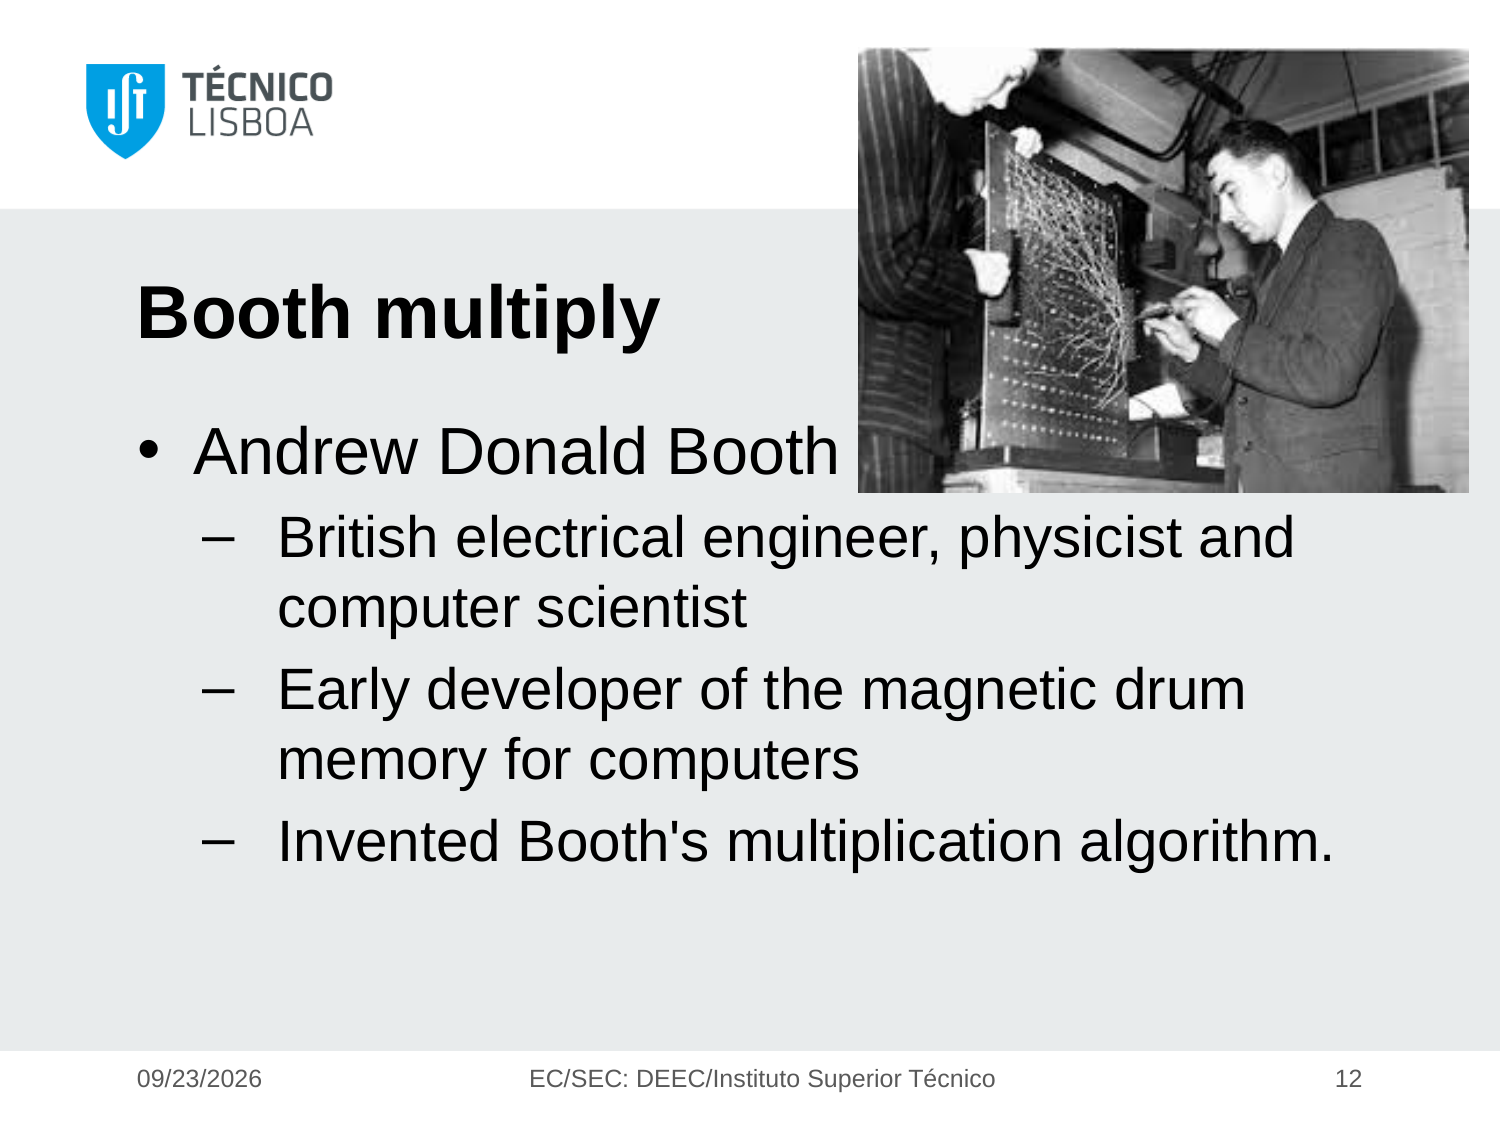

# Booth multiply
Andrew Donald Booth
British electrical engineer, physicist and computer scientist
Early developer of the magnetic drum memory for computers
Invented Booth's multiplication algorithm.
EC/SEC: DEEC/Instituto Superior Técnico